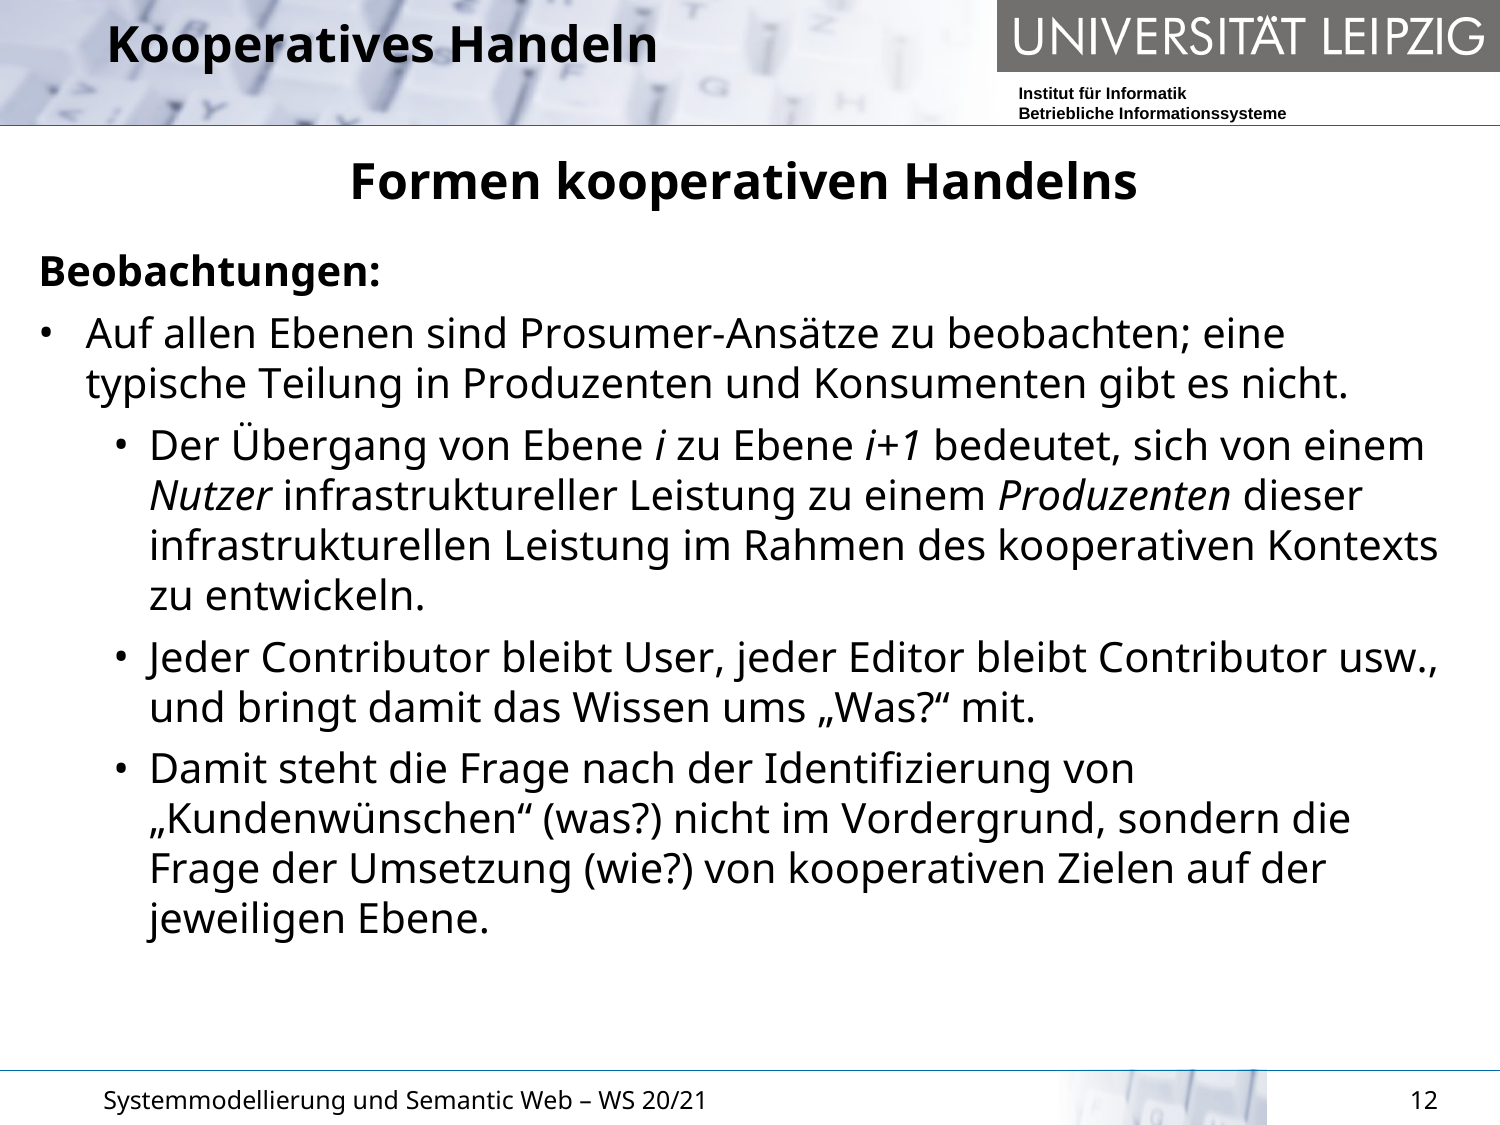

Kooperatives Handeln
Formen kooperativen Handelns
Beobachtungen:
Auf allen Ebenen sind Prosumer-Ansätze zu beobachten; eine typische Teilung in Produzenten und Konsumenten gibt es nicht.
Der Übergang von Ebene i zu Ebene i+1 bedeutet, sich von einem Nutzer infrastruktureller Leistung zu einem Produzenten dieser infrastrukturellen Leistung im Rahmen des kooperativen Kontexts zu entwickeln.
Jeder Contributor bleibt User, jeder Editor bleibt Contributor usw., und bringt damit das Wissen ums „Was?“ mit.
Damit steht die Frage nach der Identifizierung von „Kundenwünschen“ (was?) nicht im Vordergrund, sondern die Frage der Umsetzung (wie?) von kooperativen Zielen auf der jeweiligen Ebene.
Systemmodellierung und Semantic Web – WS 20/21
12